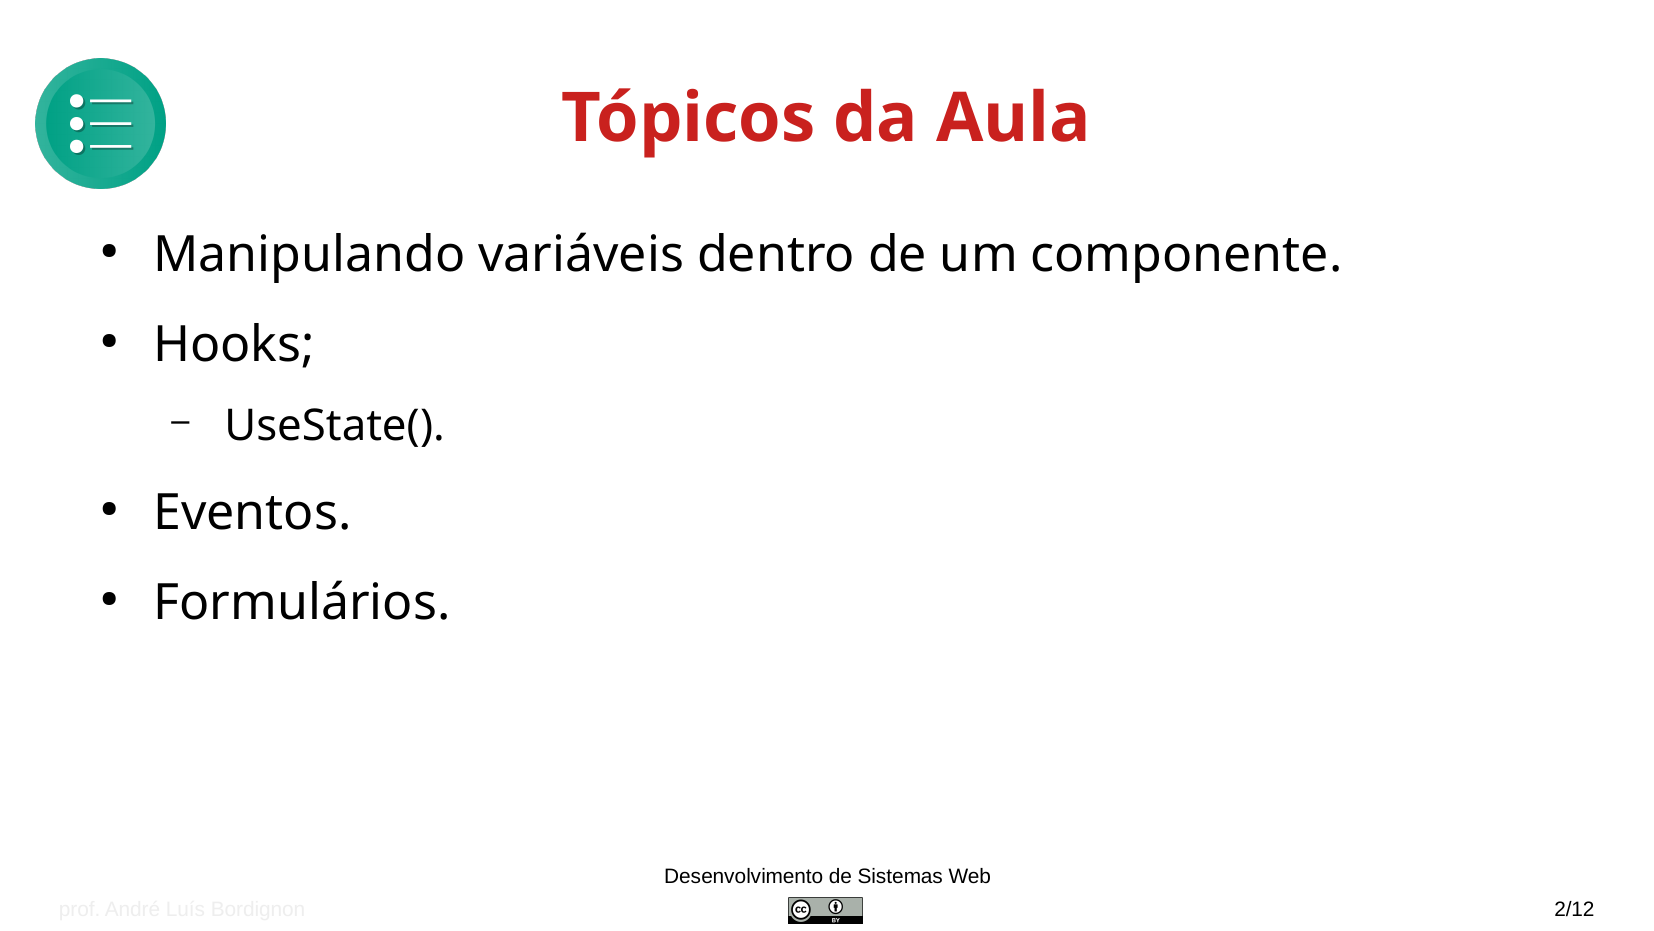

# Tópicos da Aula
Manipulando variáveis dentro de um componente.
Hooks;
UseState().
Eventos.
Formulários.
prof. André Luís Bordignon
2